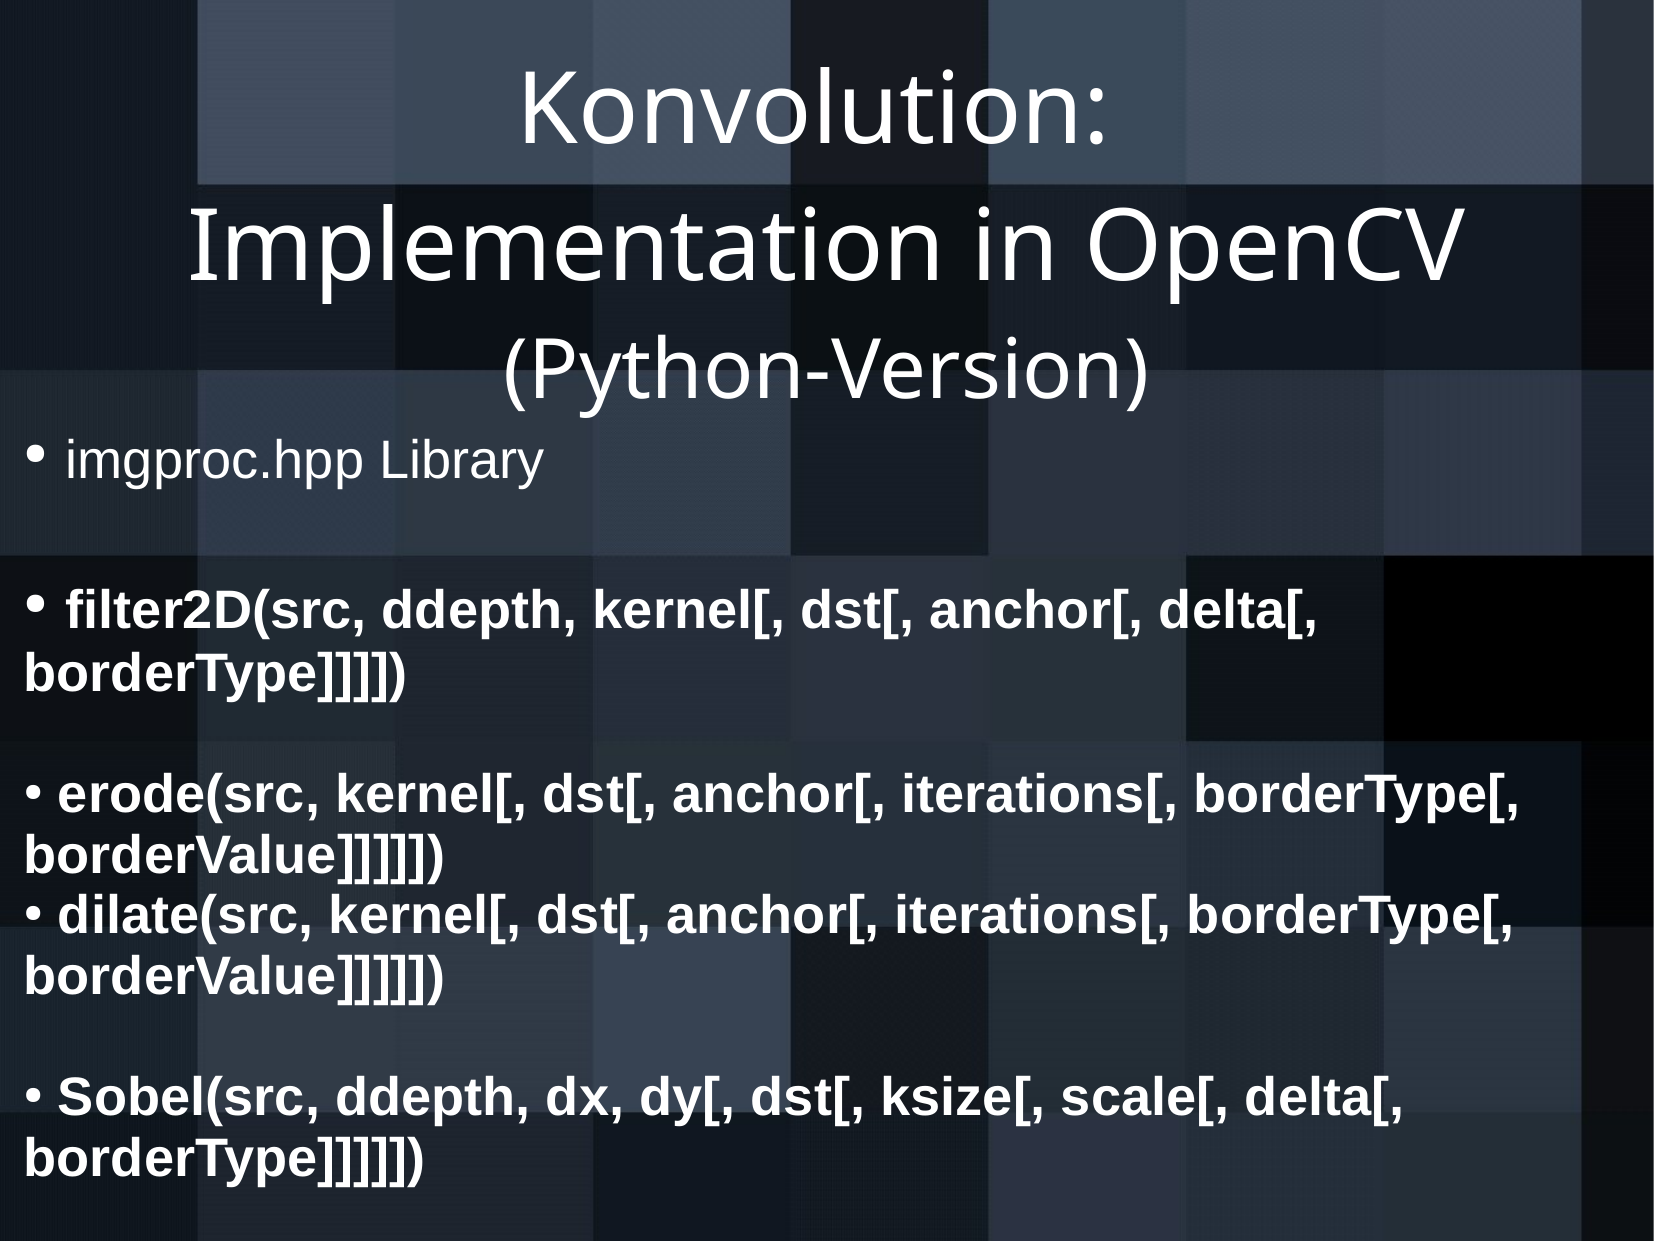

# Konvolution: Implementation in OpenCV (Python-Version)
 imgproc.hpp Library
 filter2D(src, ddepth, kernel[, dst[, anchor[, delta[, borderType]]]])
 erode(src, kernel[, dst[, anchor[, iterations[, borderType[, borderValue]]]]])
 dilate(src, kernel[, dst[, anchor[, iterations[, borderType[, borderValue]]]]])
 Sobel(src, ddepth, dx, dy[, dst[, ksize[, scale[, delta[, borderType]]]]])